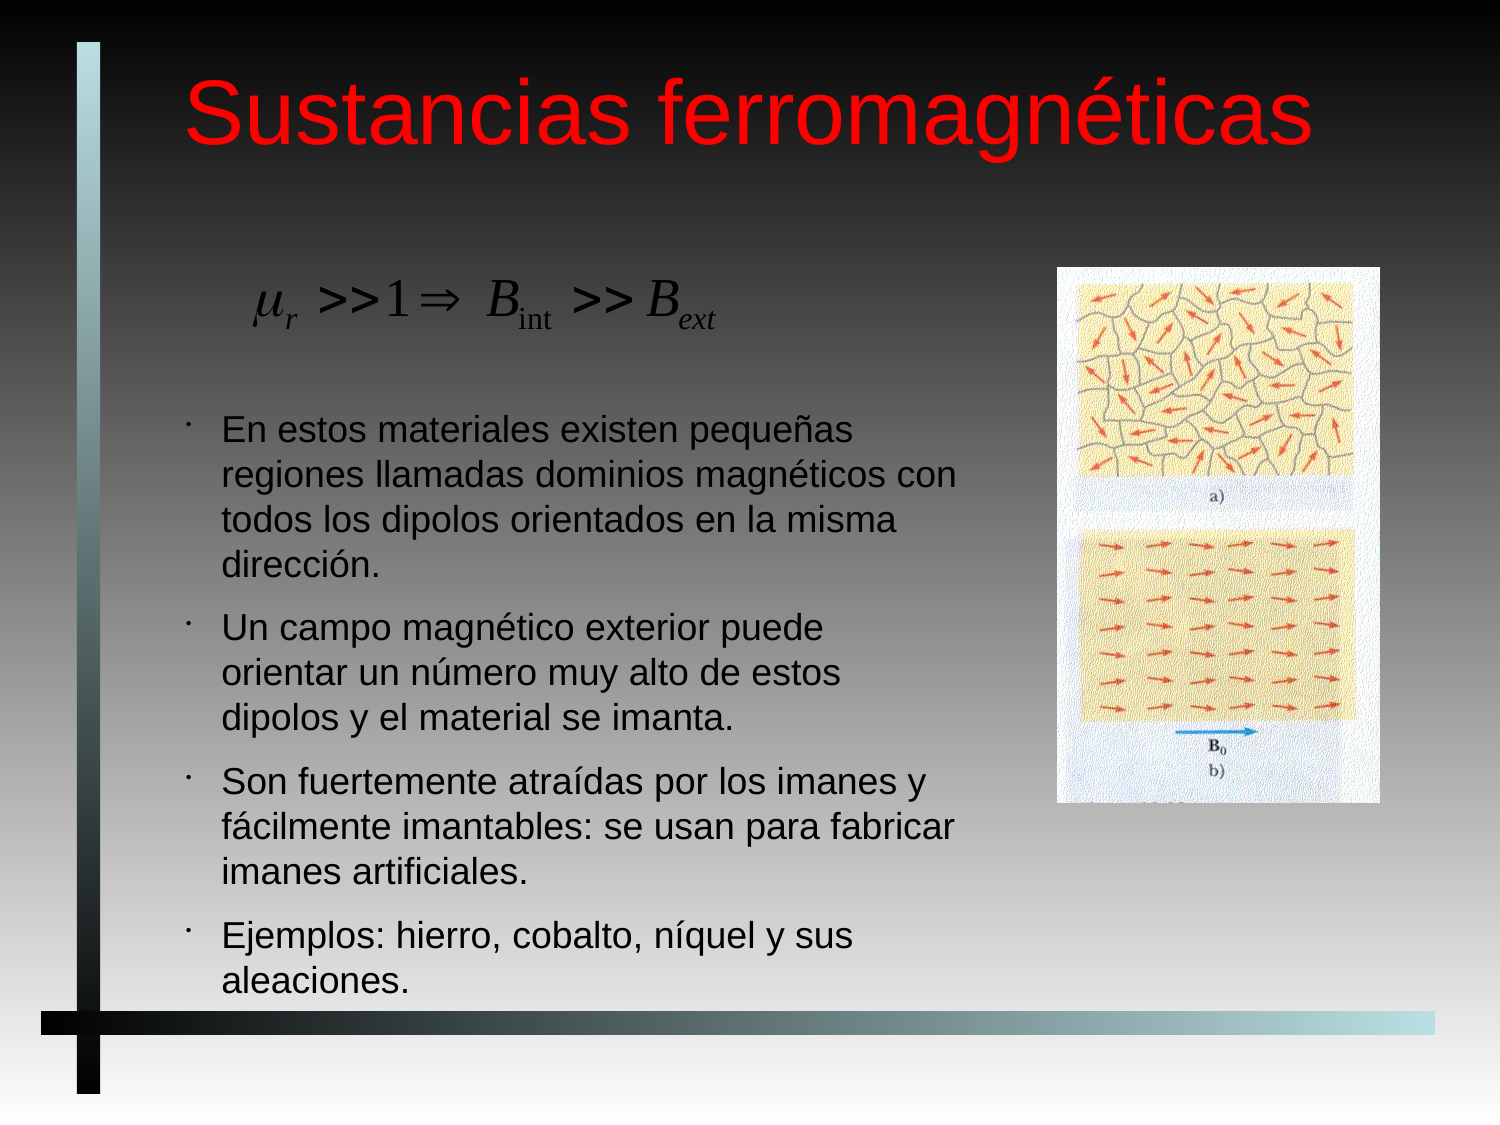

# Sustancias ferromagnéticas
En estos materiales existen pequeñas regiones llamadas dominios magnéticos con todos los dipolos orientados en la misma dirección.
Un campo magnético exterior puede orientar un número muy alto de estos dipolos y el material se imanta.
Son fuertemente atraídas por los imanes y fácilmente imantables: se usan para fabricar imanes artificiales.
Ejemplos: hierro, cobalto, níquel y sus aleaciones.